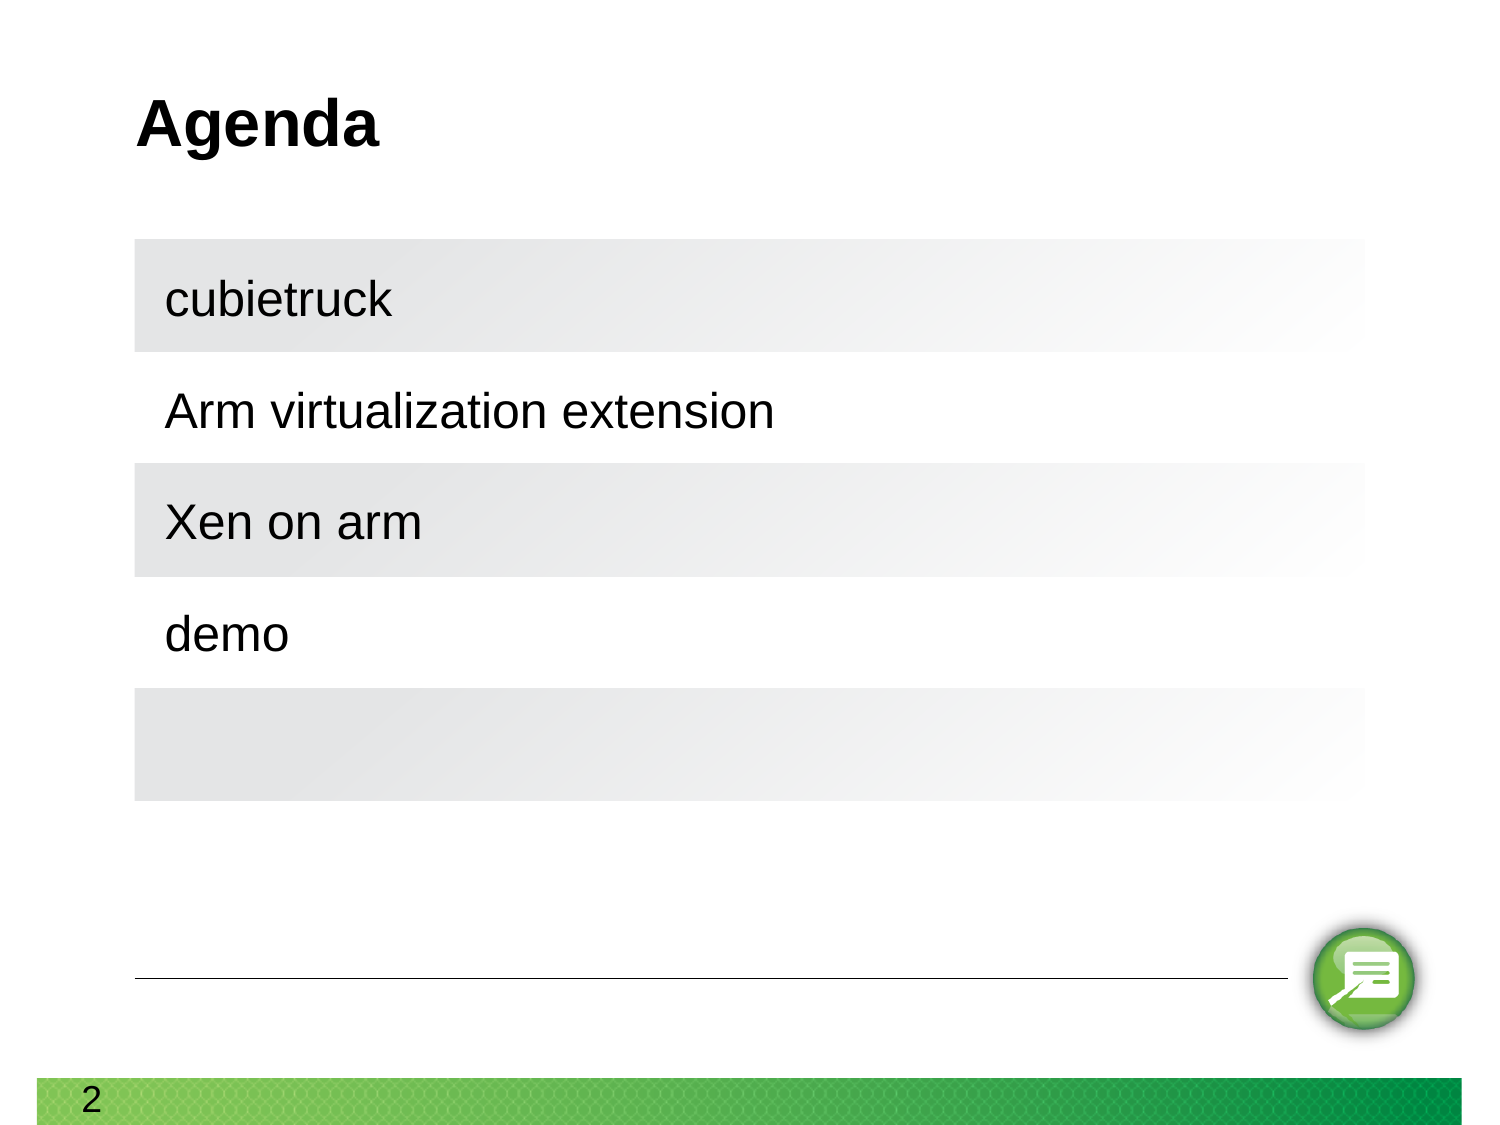

# Agenda
cubietruck
Arm virtualization extension
Xen on arm
demo